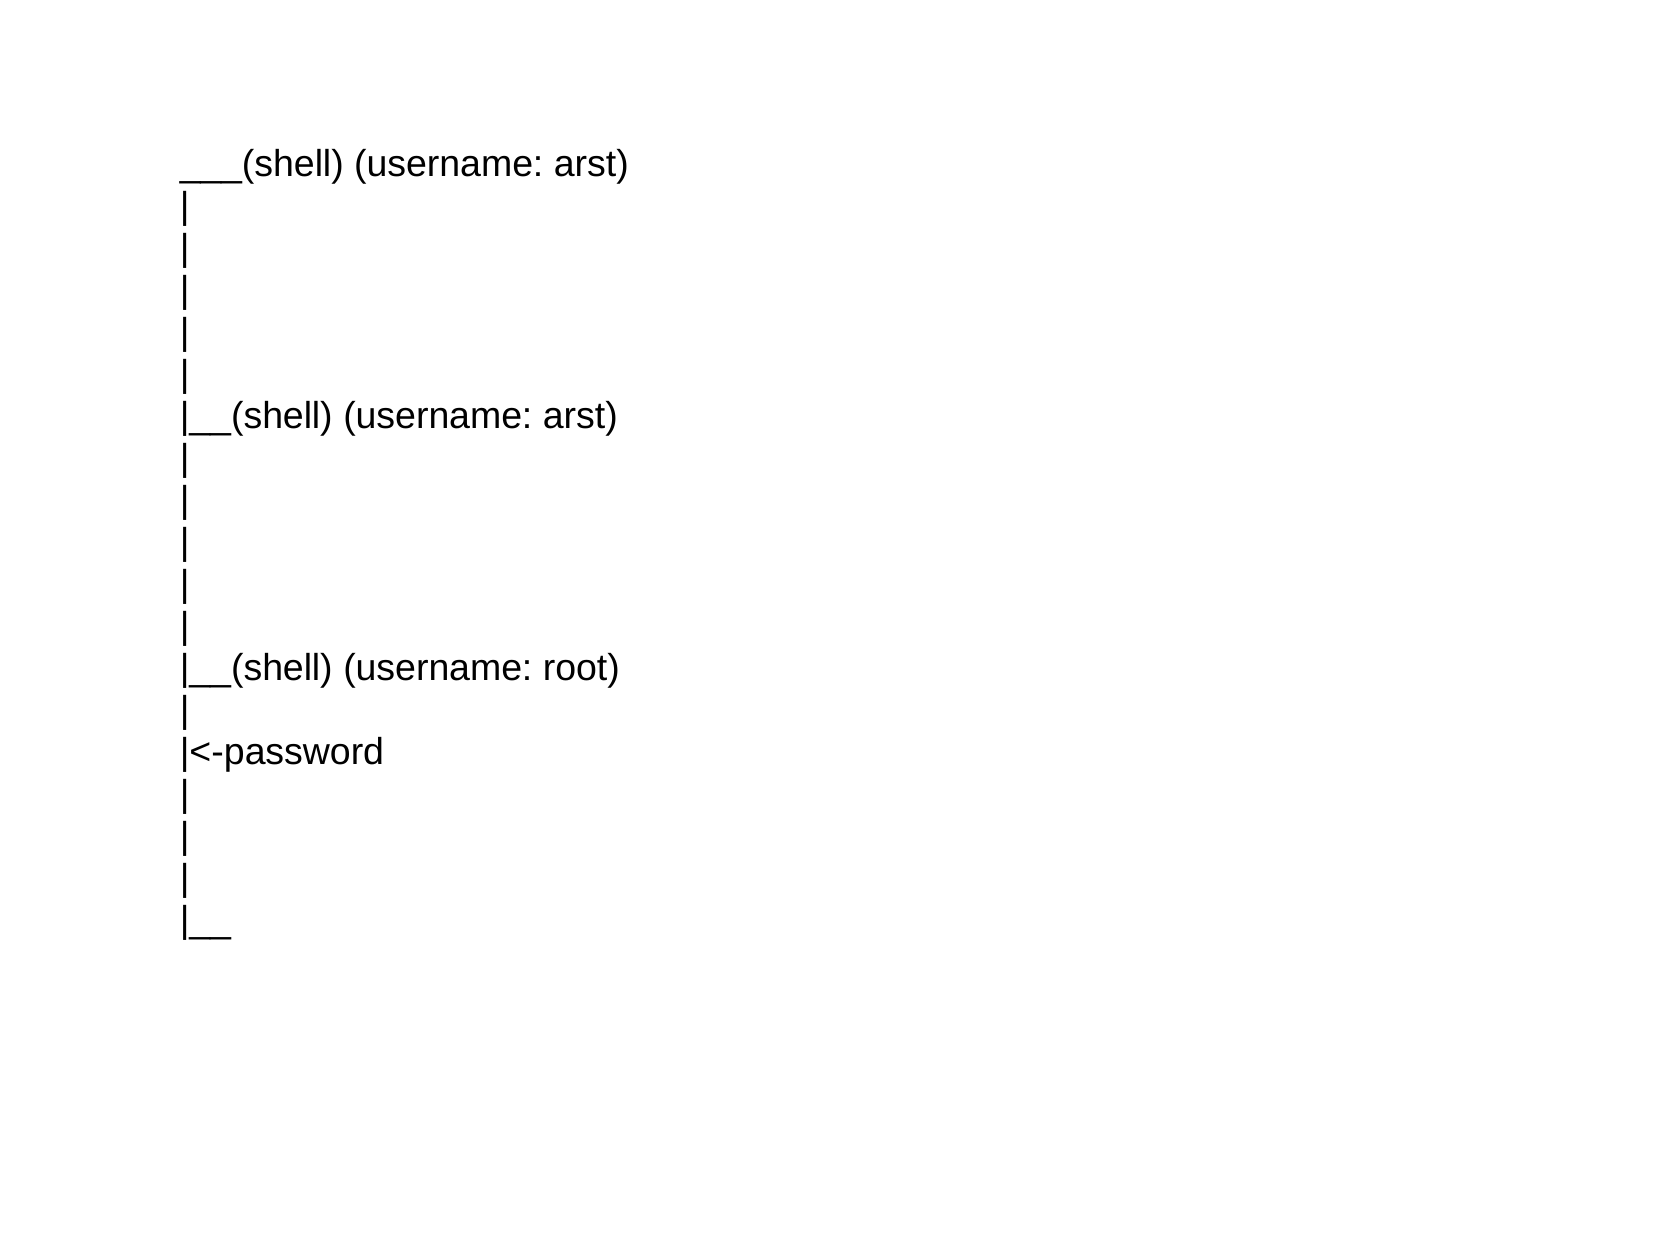

___(shell) (username: arst)
|
|
|
|
|
|__(shell) (username: arst)
|
|
|
|
|
|__(shell) (username: root)
|
|<-password
|
|
|
|__